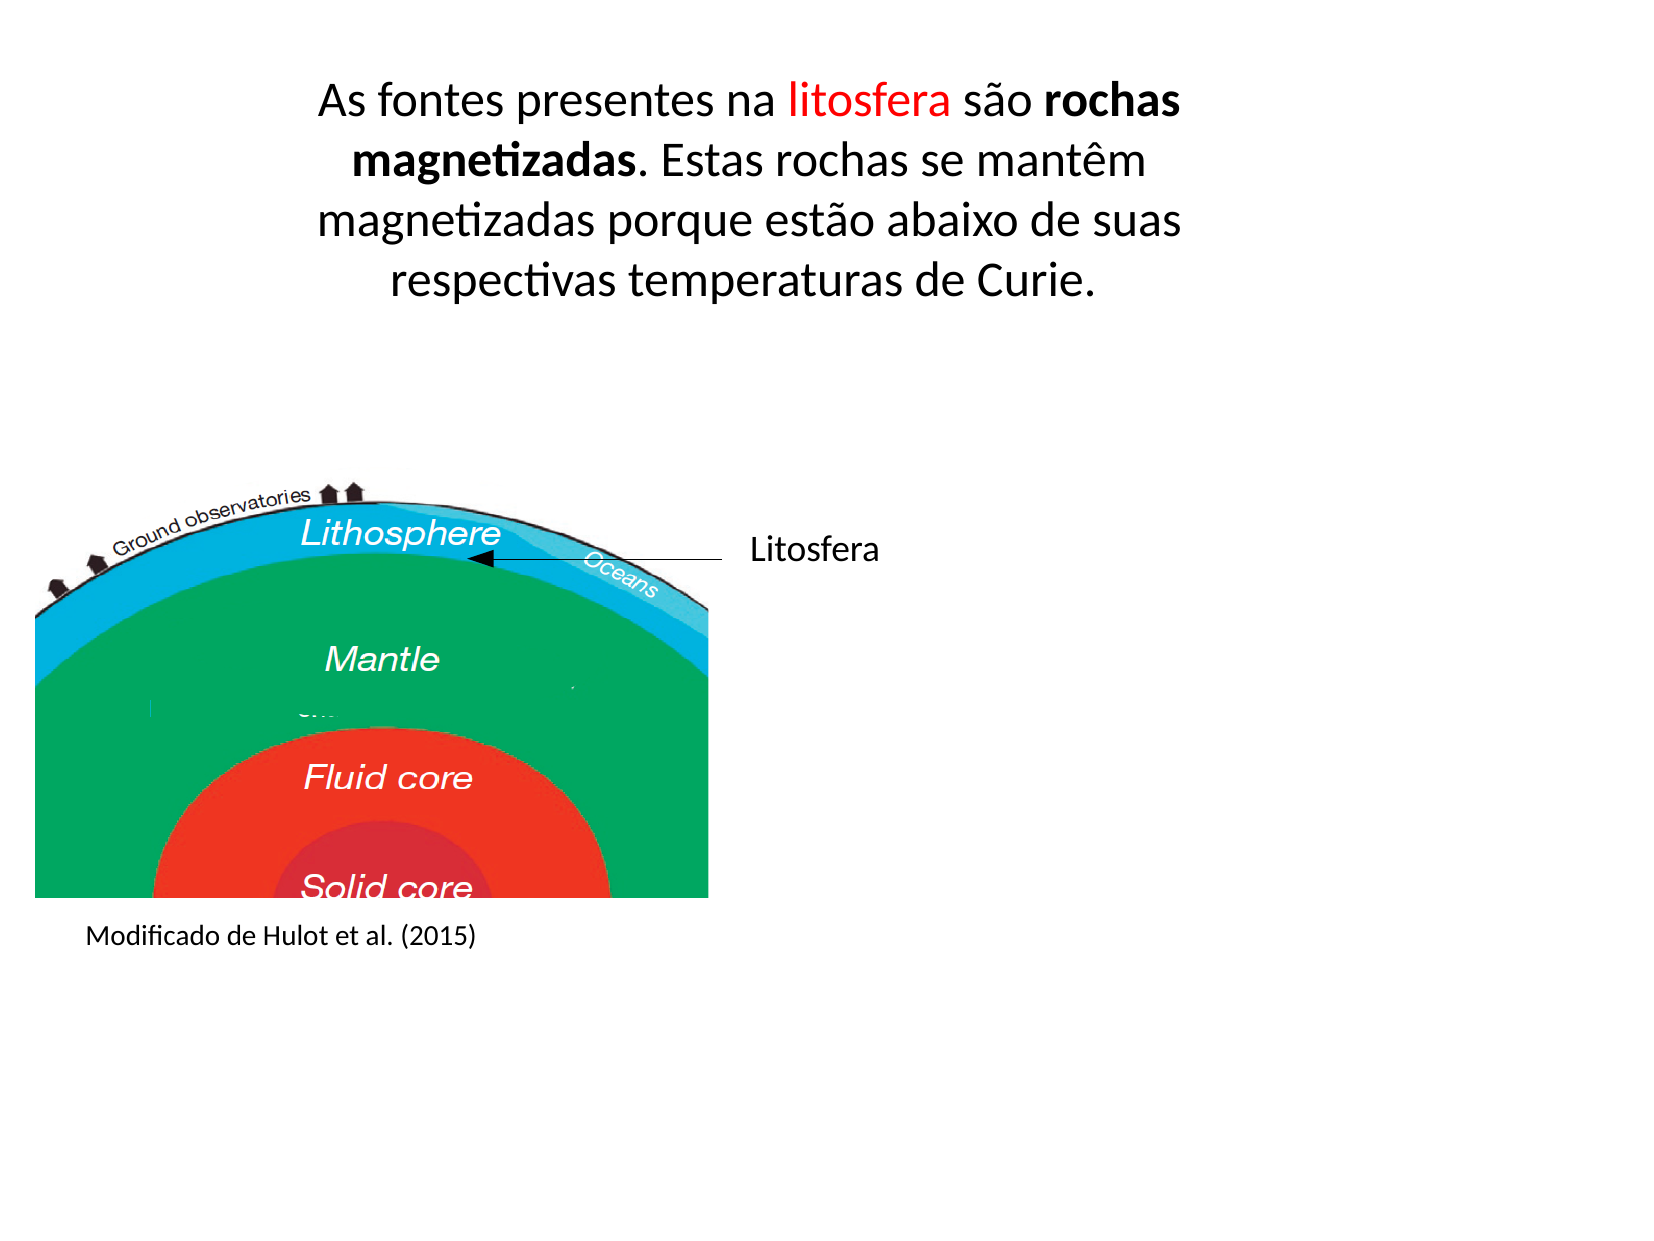

As fontes presentes na litosfera são rochas magnetizadas. Estas rochas se mantêm magnetizadas porque estão abaixo de suas respectivas temperaturas de Curie.
Litosfera
Modificado de Hulot et al. (2015)